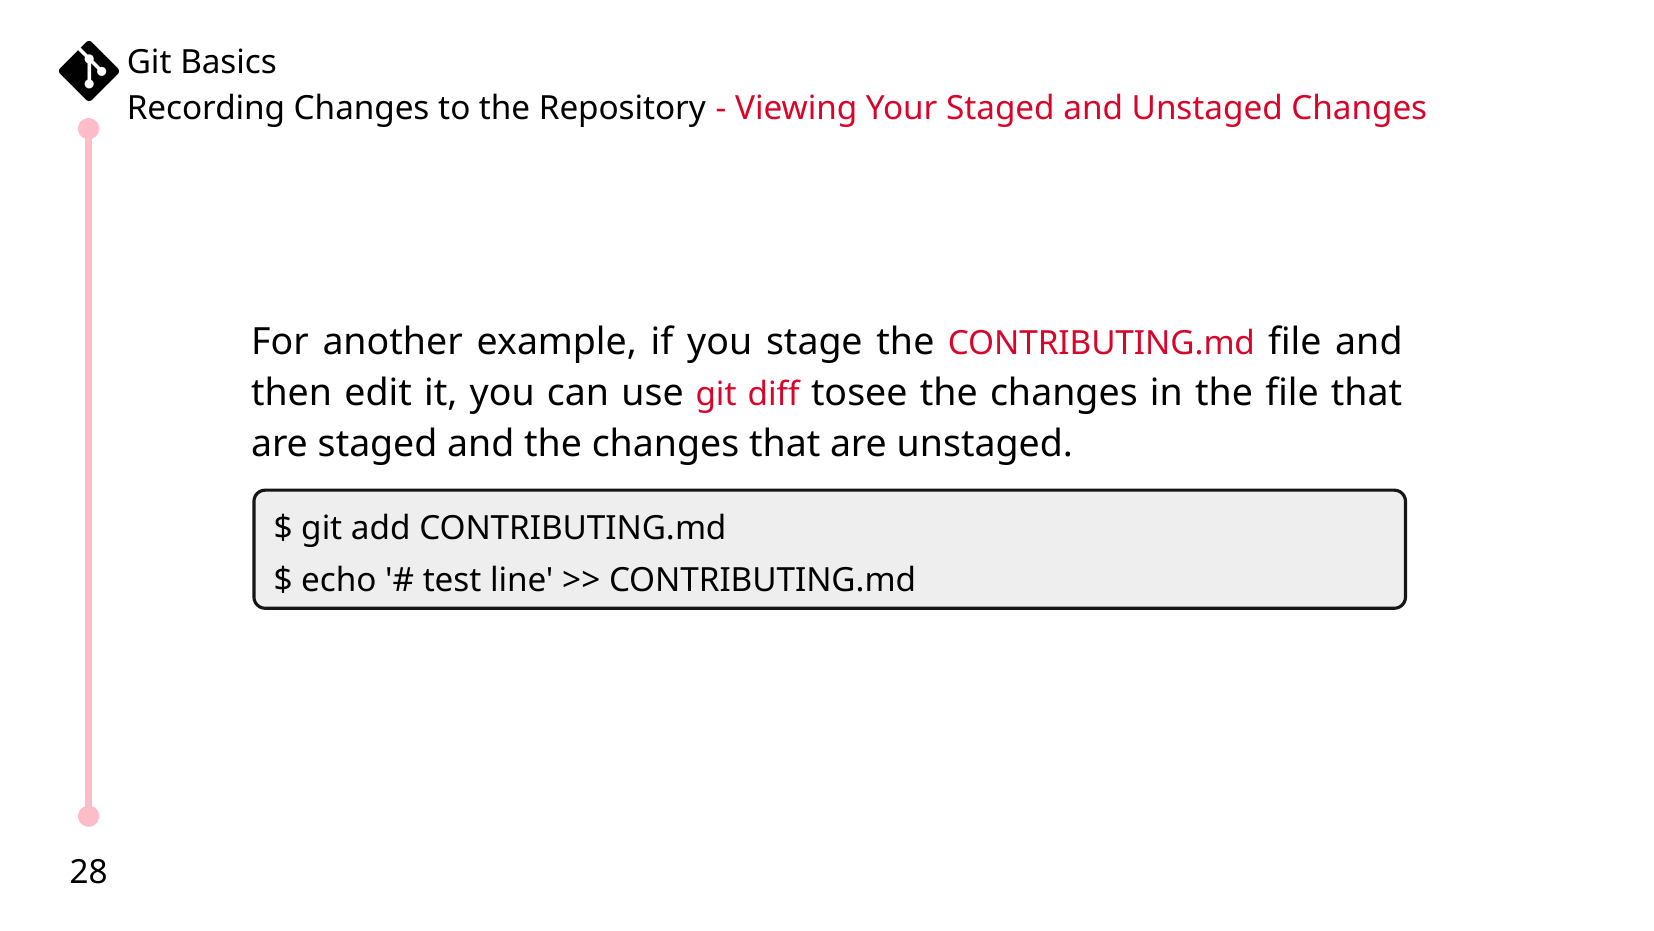

Git Basics
Recording Changes to the Repository - Viewing Your Staged and Unstaged Changes
For another example, if you stage the CONTRIBUTING.md file and then edit it, you can use git diff tosee the changes in the file that are staged and the changes that are unstaged.
$ git add CONTRIBUTING.md
$ echo '# test line' >> CONTRIBUTING.md
28